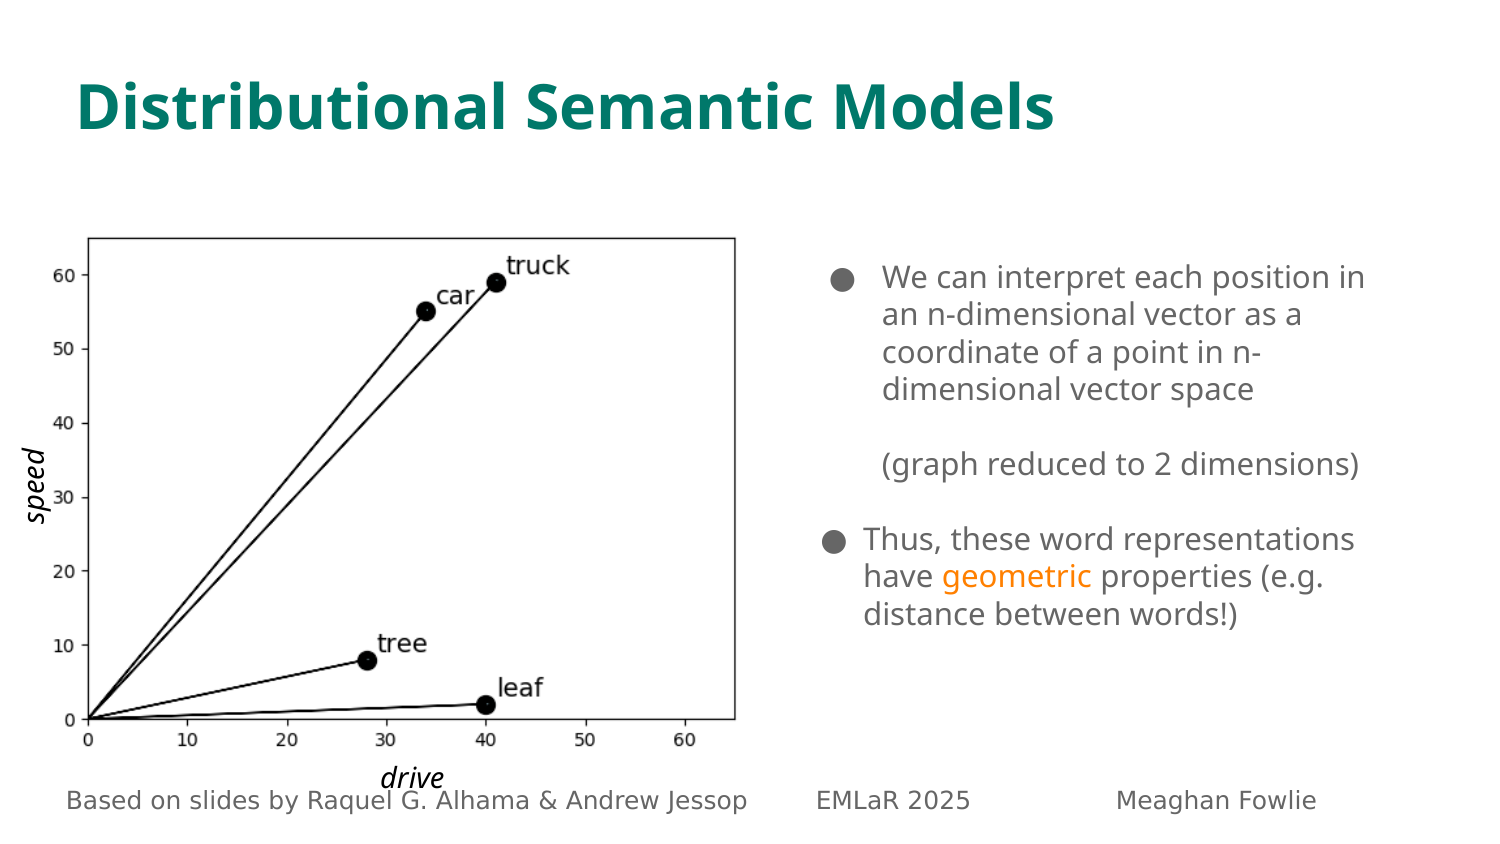

# Distributional Semantic Models
We can interpret each position in an n-dimensional vector as a coordinate of a point in n-dimensional vector space
(graph reduced to 2 dimensions)
Thus, these word representations have geometric properties (e.g. distance between words!)
speed
drive